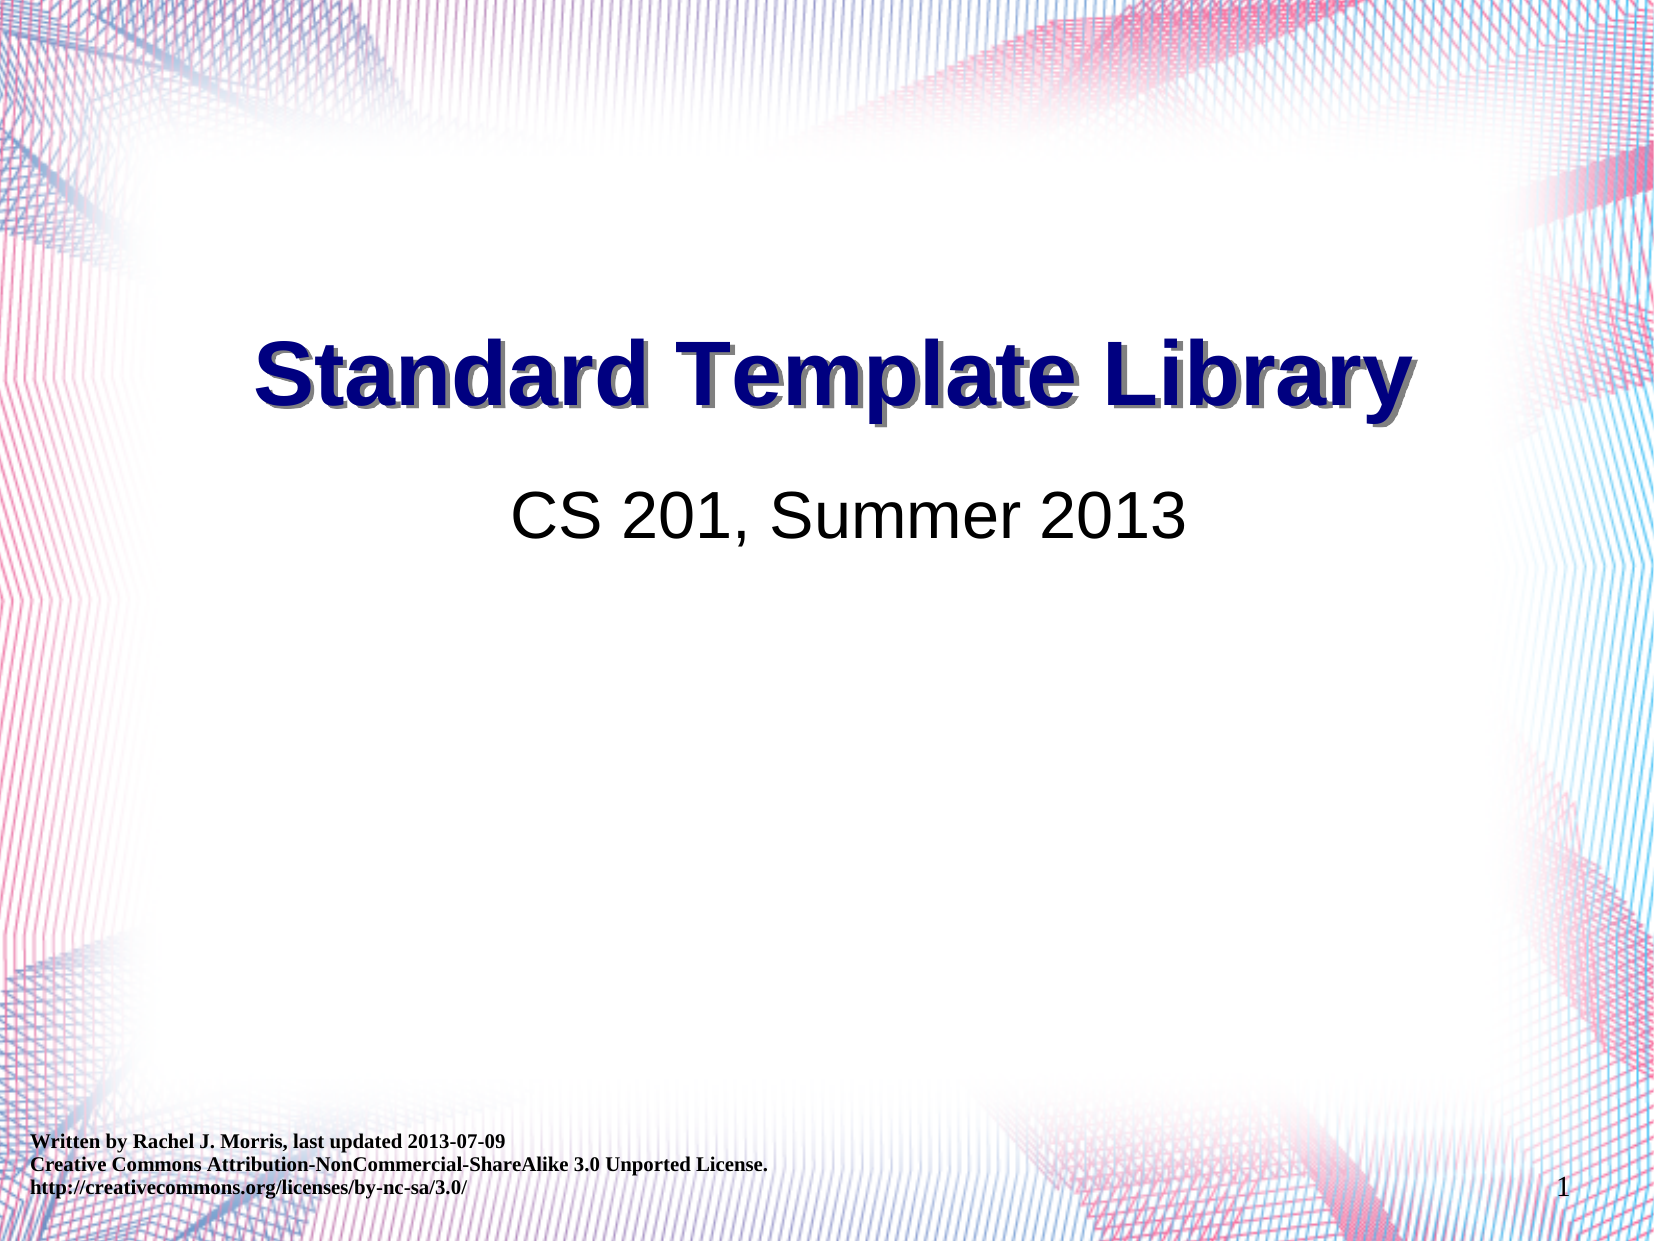

# Standard Template Library
CS 201, Summer 2013
1